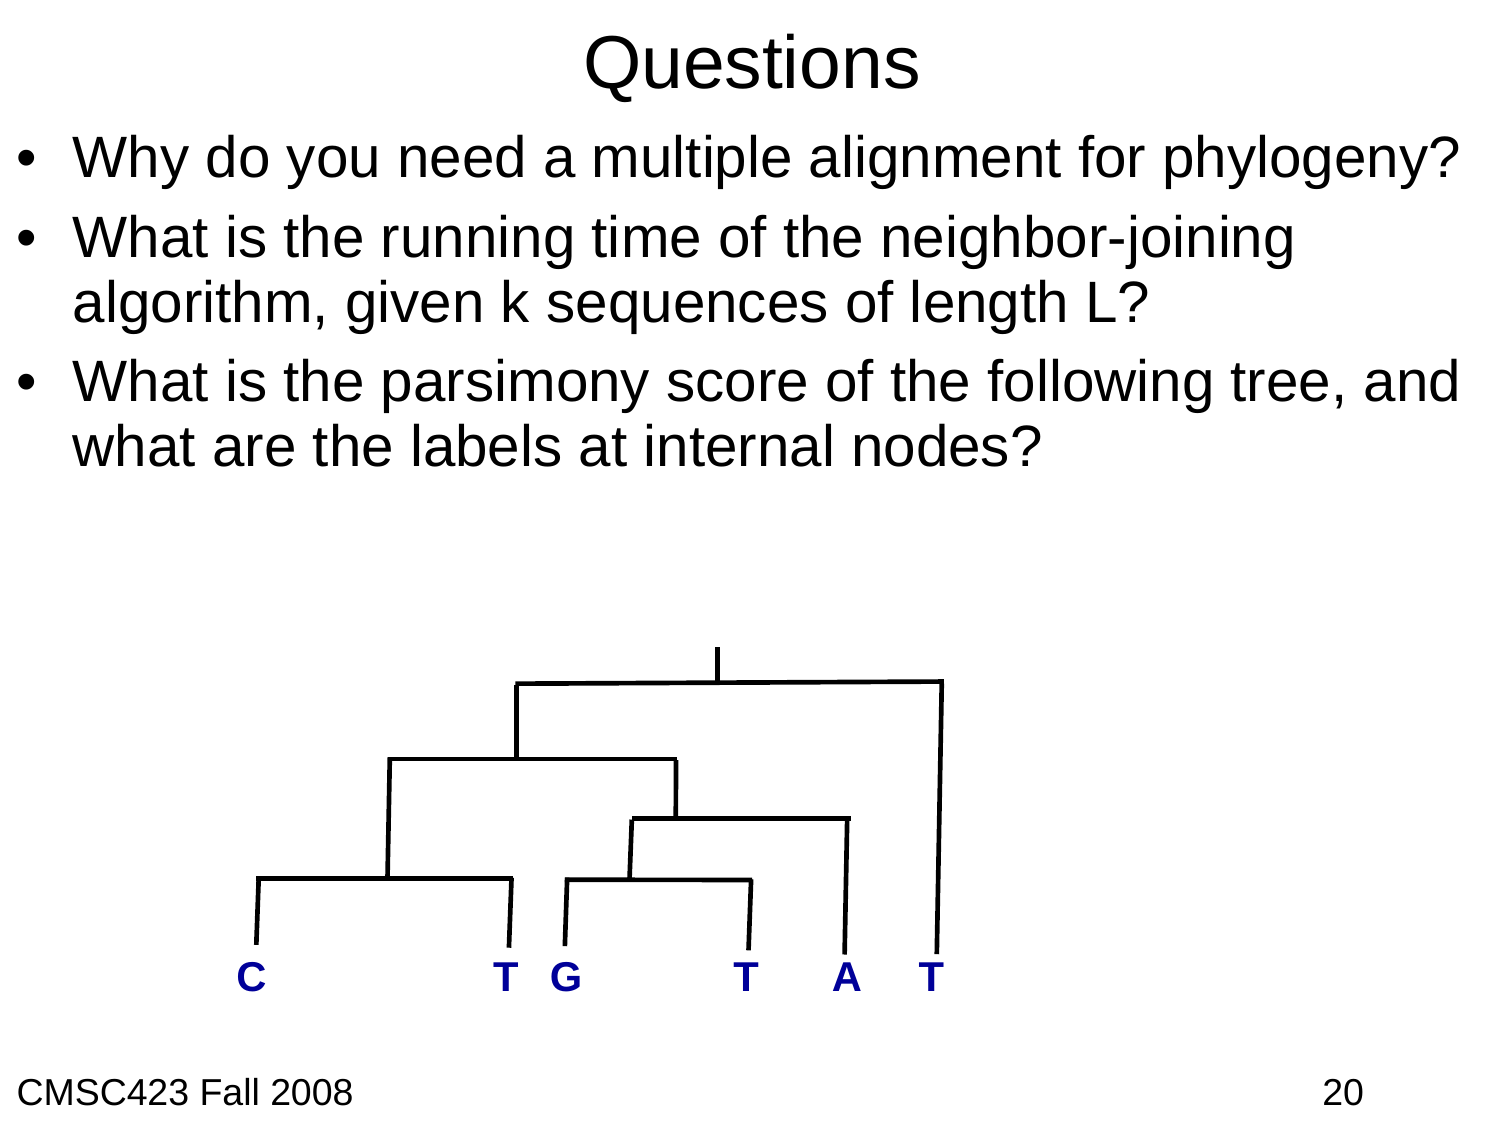

# Questions
Why do you need a multiple alignment for phylogeny?
What is the running time of the neighbor-joining algorithm, given k sequences of length L?
What is the parsimony score of the following tree, and what are the labels at internal nodes?
C
T
G
T
A
T
CMSC423 Fall 2008
20